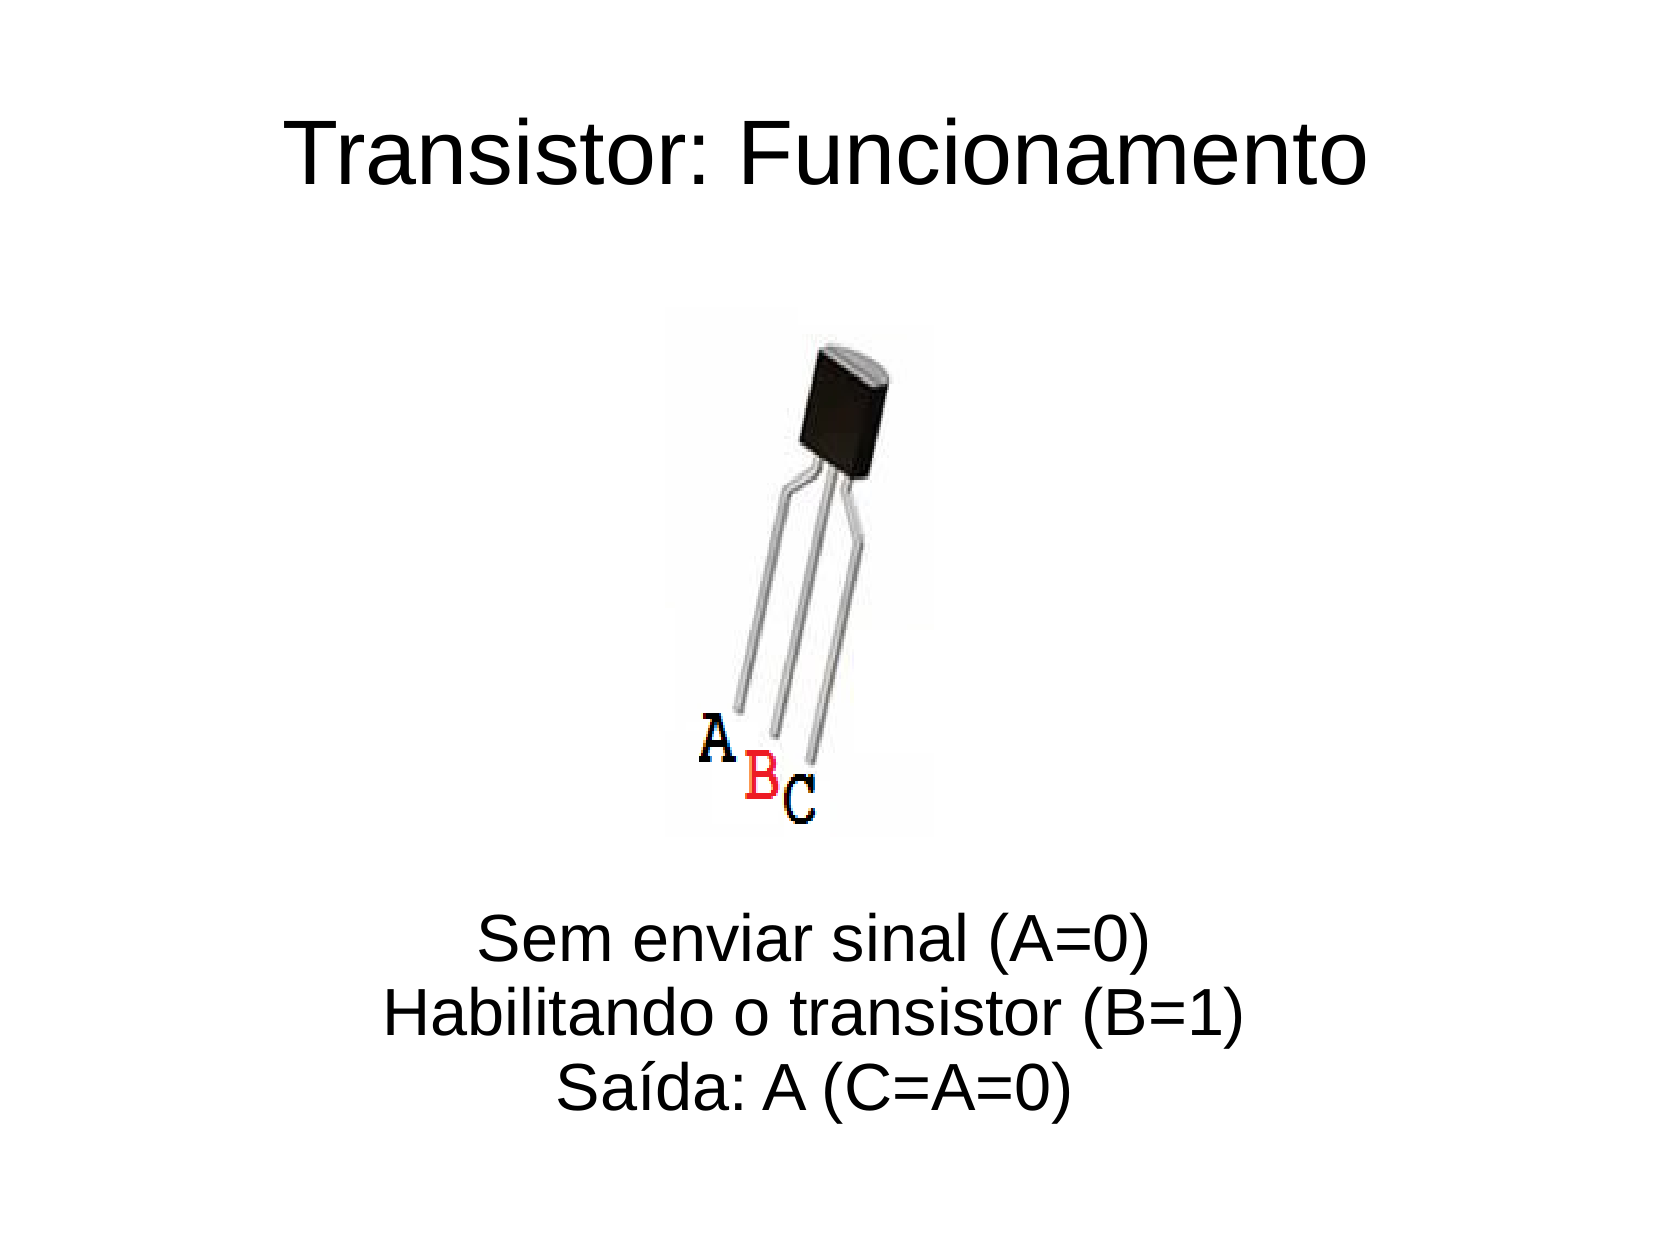

# Transistor: Funcionamento
Sem enviar sinal (A=0)
Habilitando o transistor (B=1)
Saída: A (C=A=0)